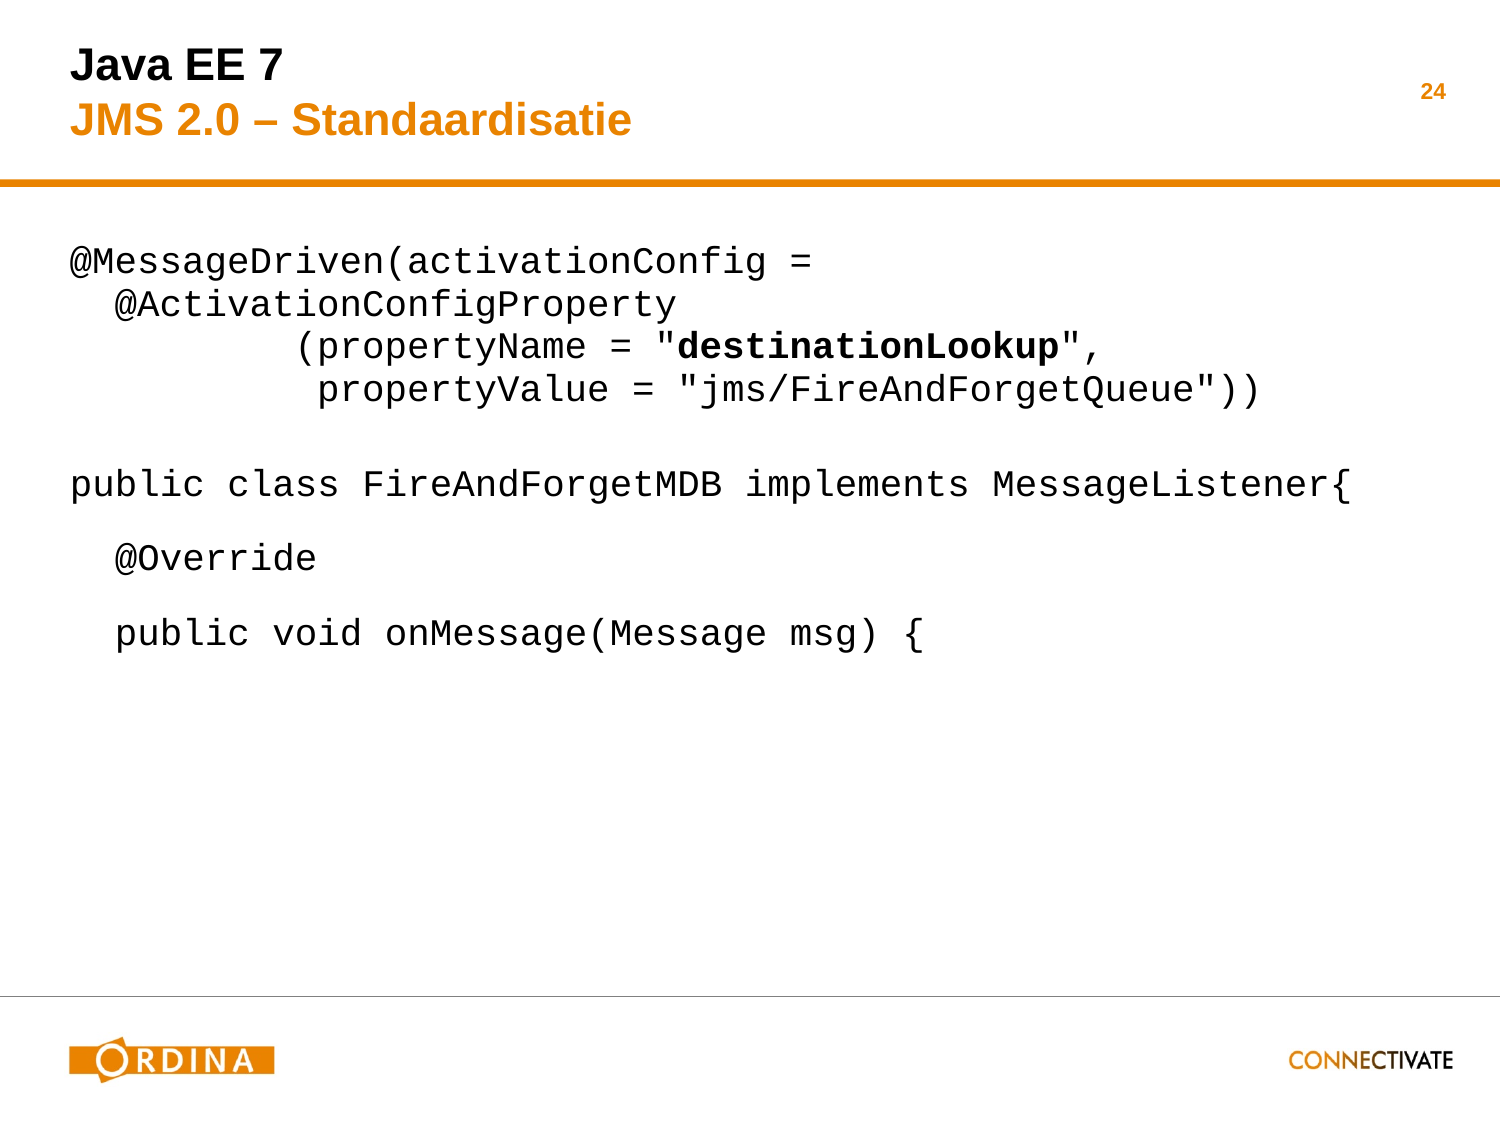

# Java EE 7 JMS 2.0 – Standaardisatie
@MessageDriven(mappedName="jms/FireAndForgetQueue")
public class FireAndForgetMDB implements MessageListener{
 @Override
 public void onMessage(Message msg) {
@MessageDriven(activationConfig =
 @ActivationConfigProperty
 (propertyName = "destinationLookup",
 propertyValue = "jms/FireAndForgetQueue"))